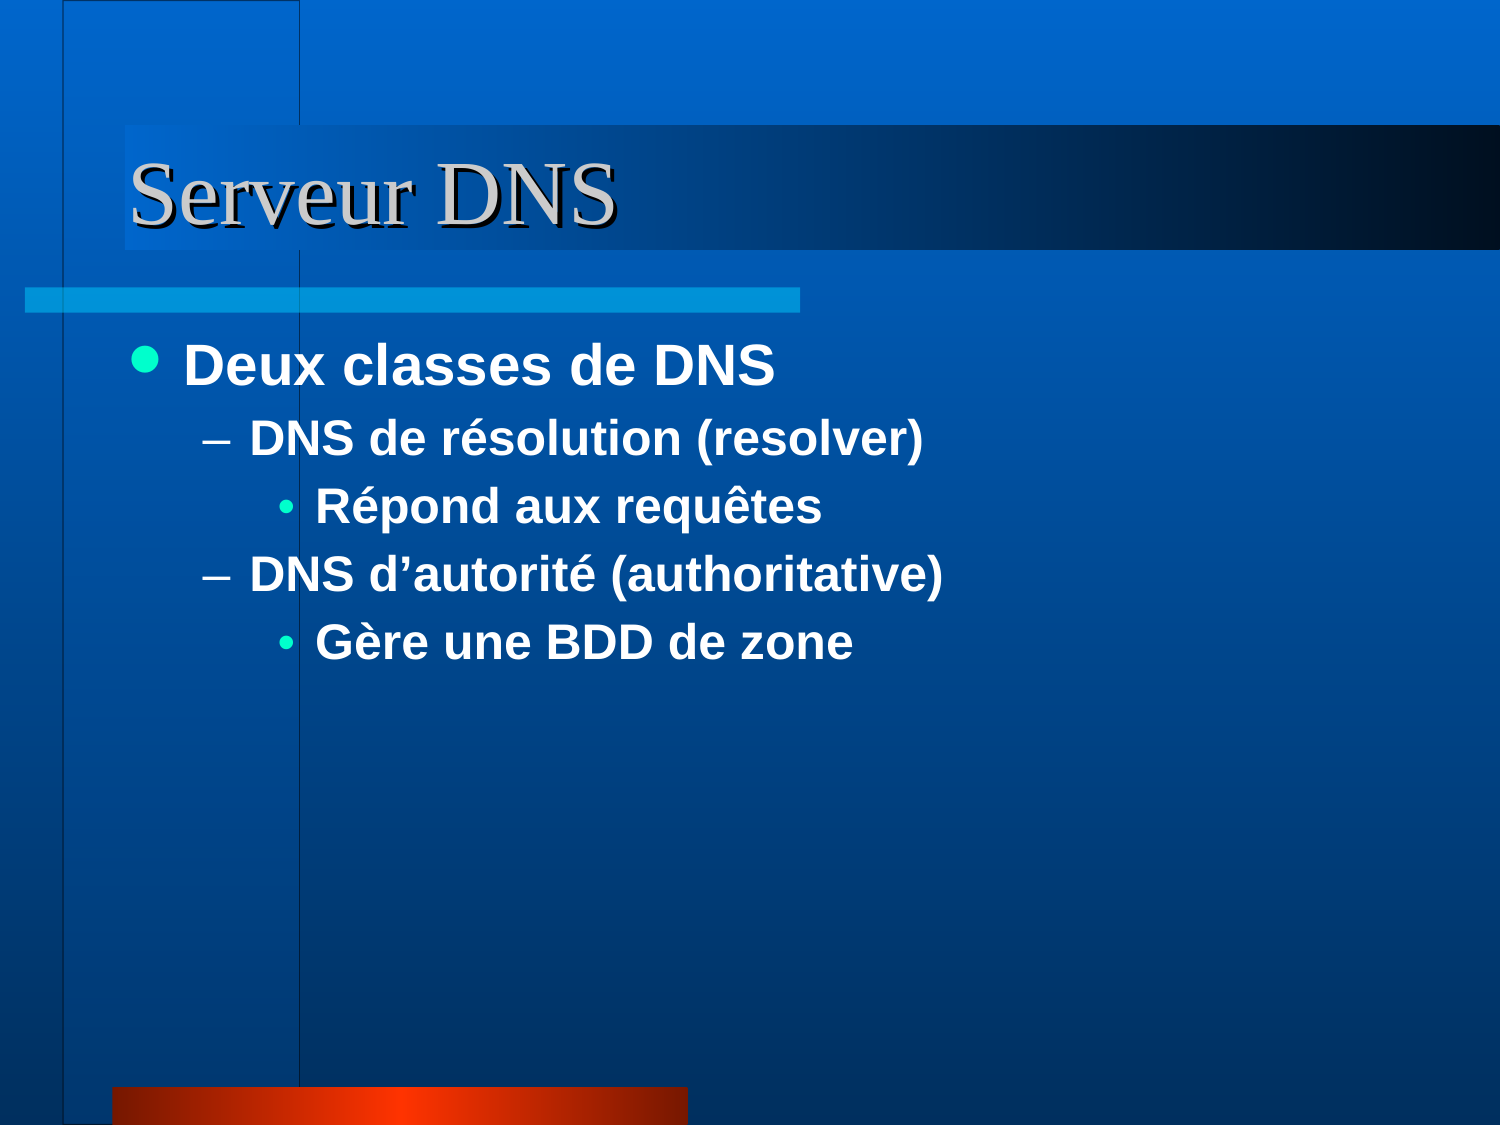

# Serveur DNS
Deux classes de DNS
DNS de résolution (resolver)
Répond aux requêtes
DNS d’autorité (authoritative)
Gère une BDD de zone